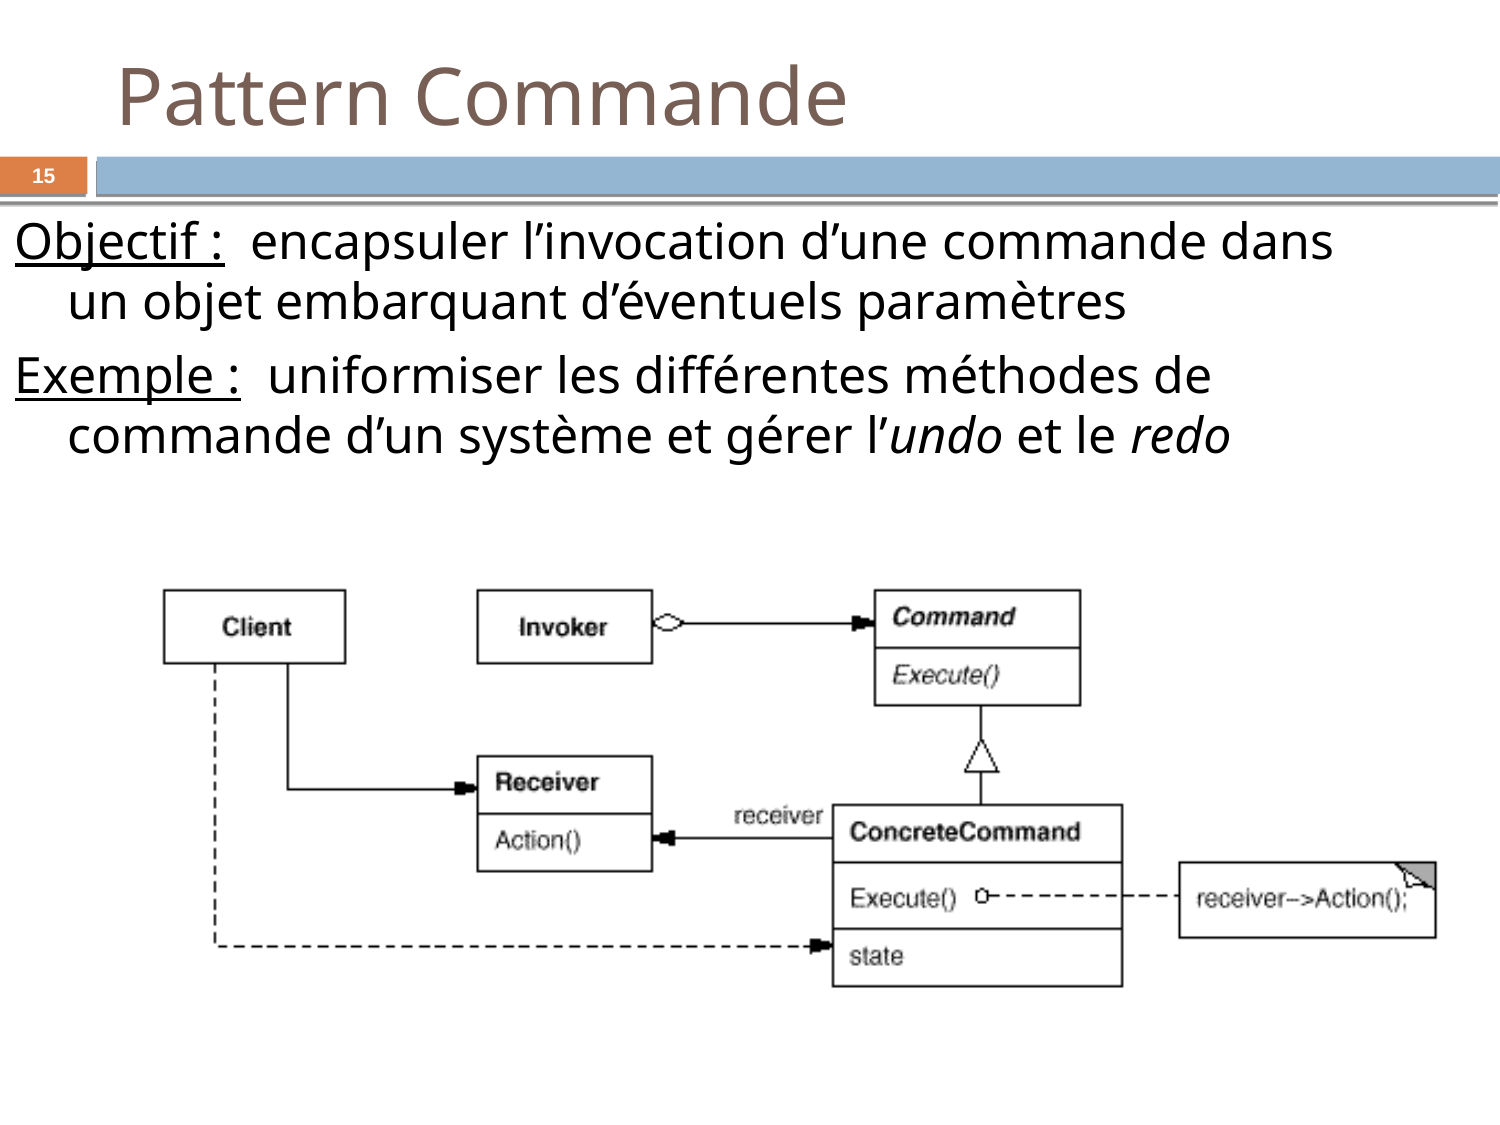

# Pattern Commande
Objectif : encapsuler l’invocation d’une commande dans un objet embarquant d’éventuels paramètres
Exemple : uniformiser les différentes méthodes de commande d’un système et gérer l’undo et le redo